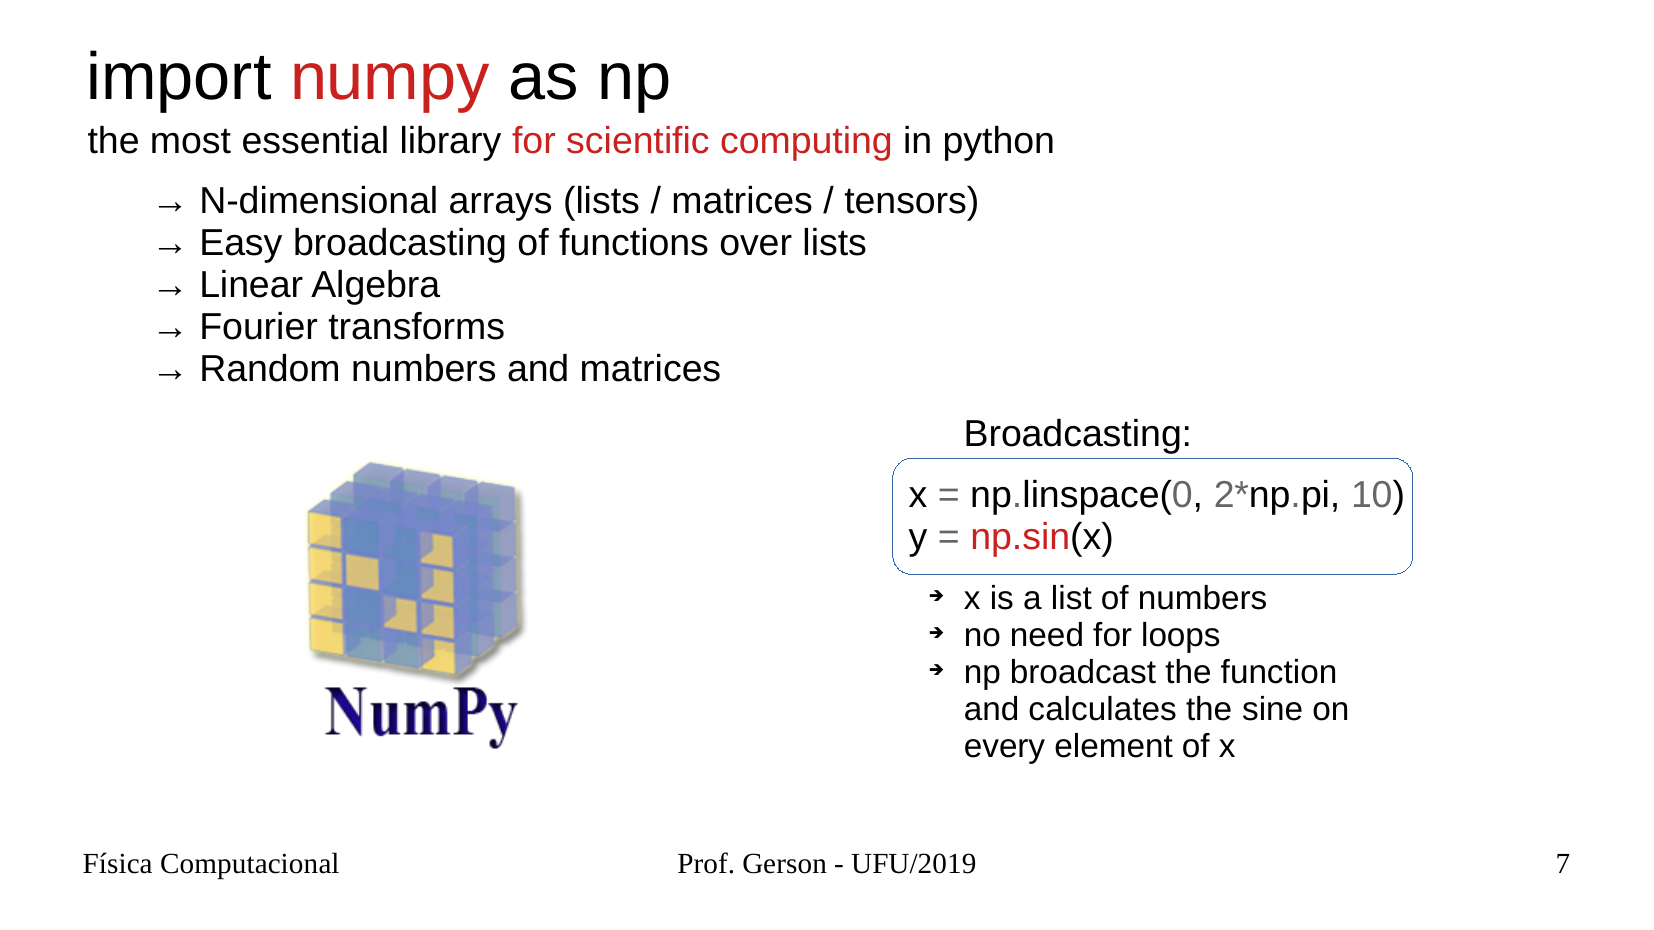

import numpy as np
the most essential library for scientific computing in python
→ N-dimensional arrays (lists / matrices / tensors)
→ Easy broadcasting of functions over lists
→ Linear Algebra
→ Fourier transforms
→ Random numbers and matrices
Broadcasting:
x = np.linspace(0, 2*np.pi, 10)
y = np.sin(x)
x is a list of numbers
no need for loops
np broadcast the function and calculates the sine on every element of x
Física Computacional
Prof. Gerson - UFU/2019
7